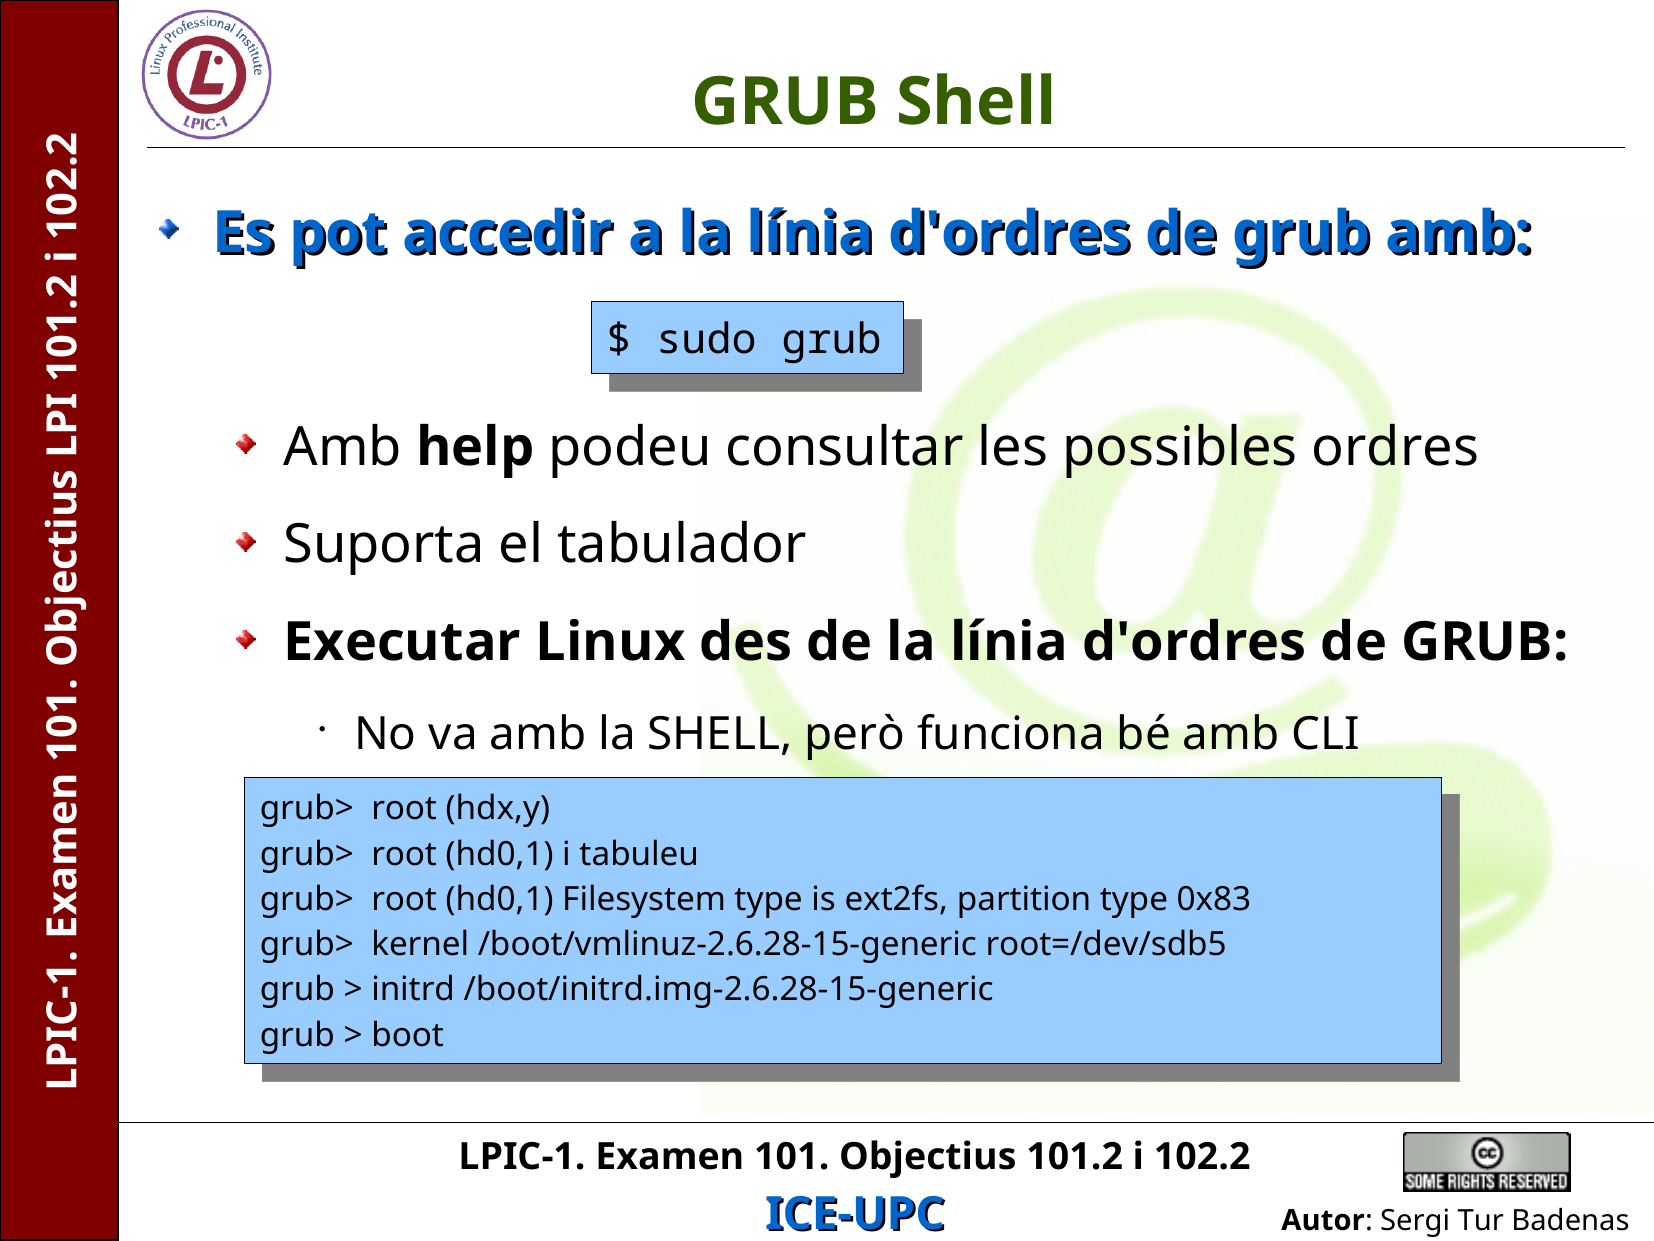

# GRUB Shell
Es pot accedir a la línia d'ordres de grub amb:
Amb help podeu consultar les possibles ordres
Suporta el tabulador
Executar Linux des de la línia d'ordres de GRUB:
No va amb la SHELL, però funciona bé amb CLI
$ sudo grub
grub> root (hdx,y)
grub> root (hd0,1) i tabuleu
grub> root (hd0,1) Filesystem type is ext2fs, partition type 0x83
grub> kernel /boot/vmlinuz-2.6.28-15-generic root=/dev/sdb5
grub > initrd /boot/initrd.img-2.6.28-15-generic
grub > boot